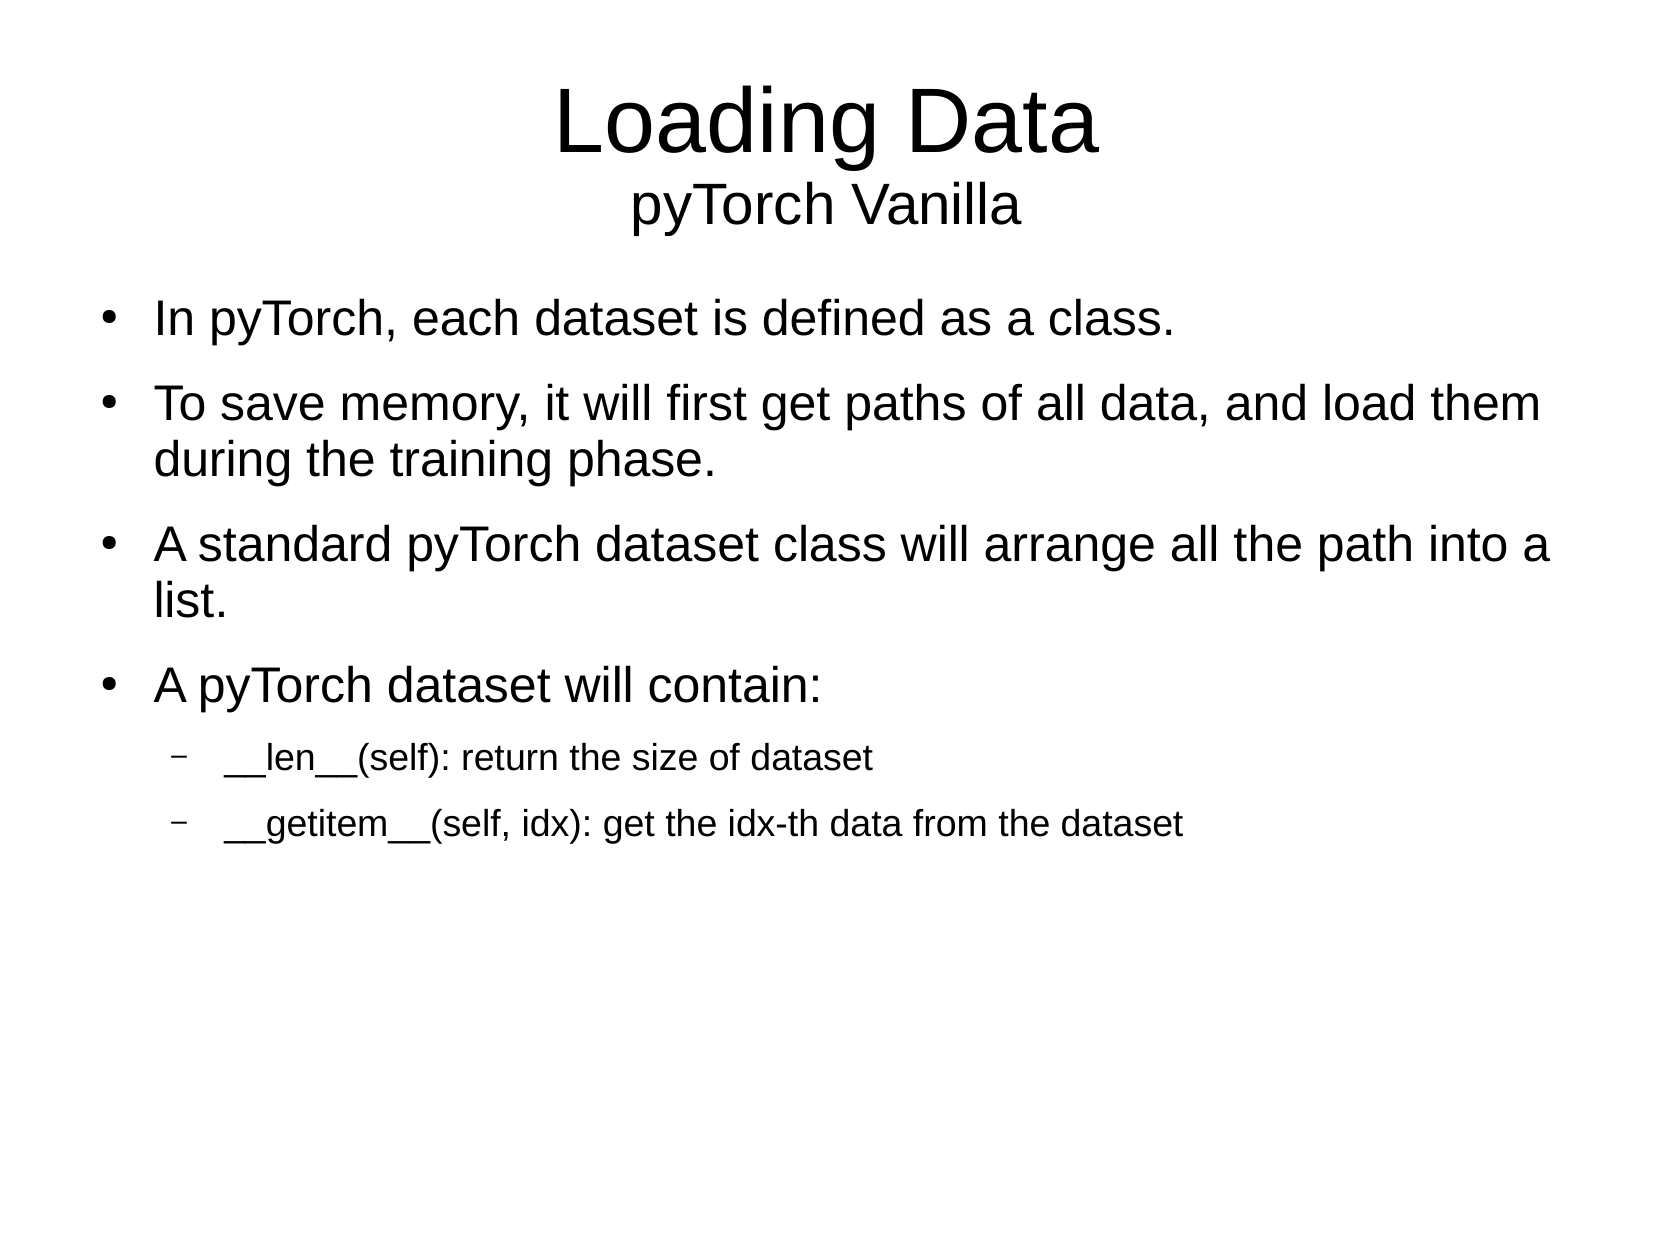

# Loading Data pyTorch Vanilla
In pyTorch, each dataset is defined as a class.
To save memory, it will first get paths of all data, and load them during the training phase.
A standard pyTorch dataset class will arrange all the path into a list.
A pyTorch dataset will contain:
__len__(self): return the size of dataset
__getitem__(self, idx): get the idx-th data from the dataset